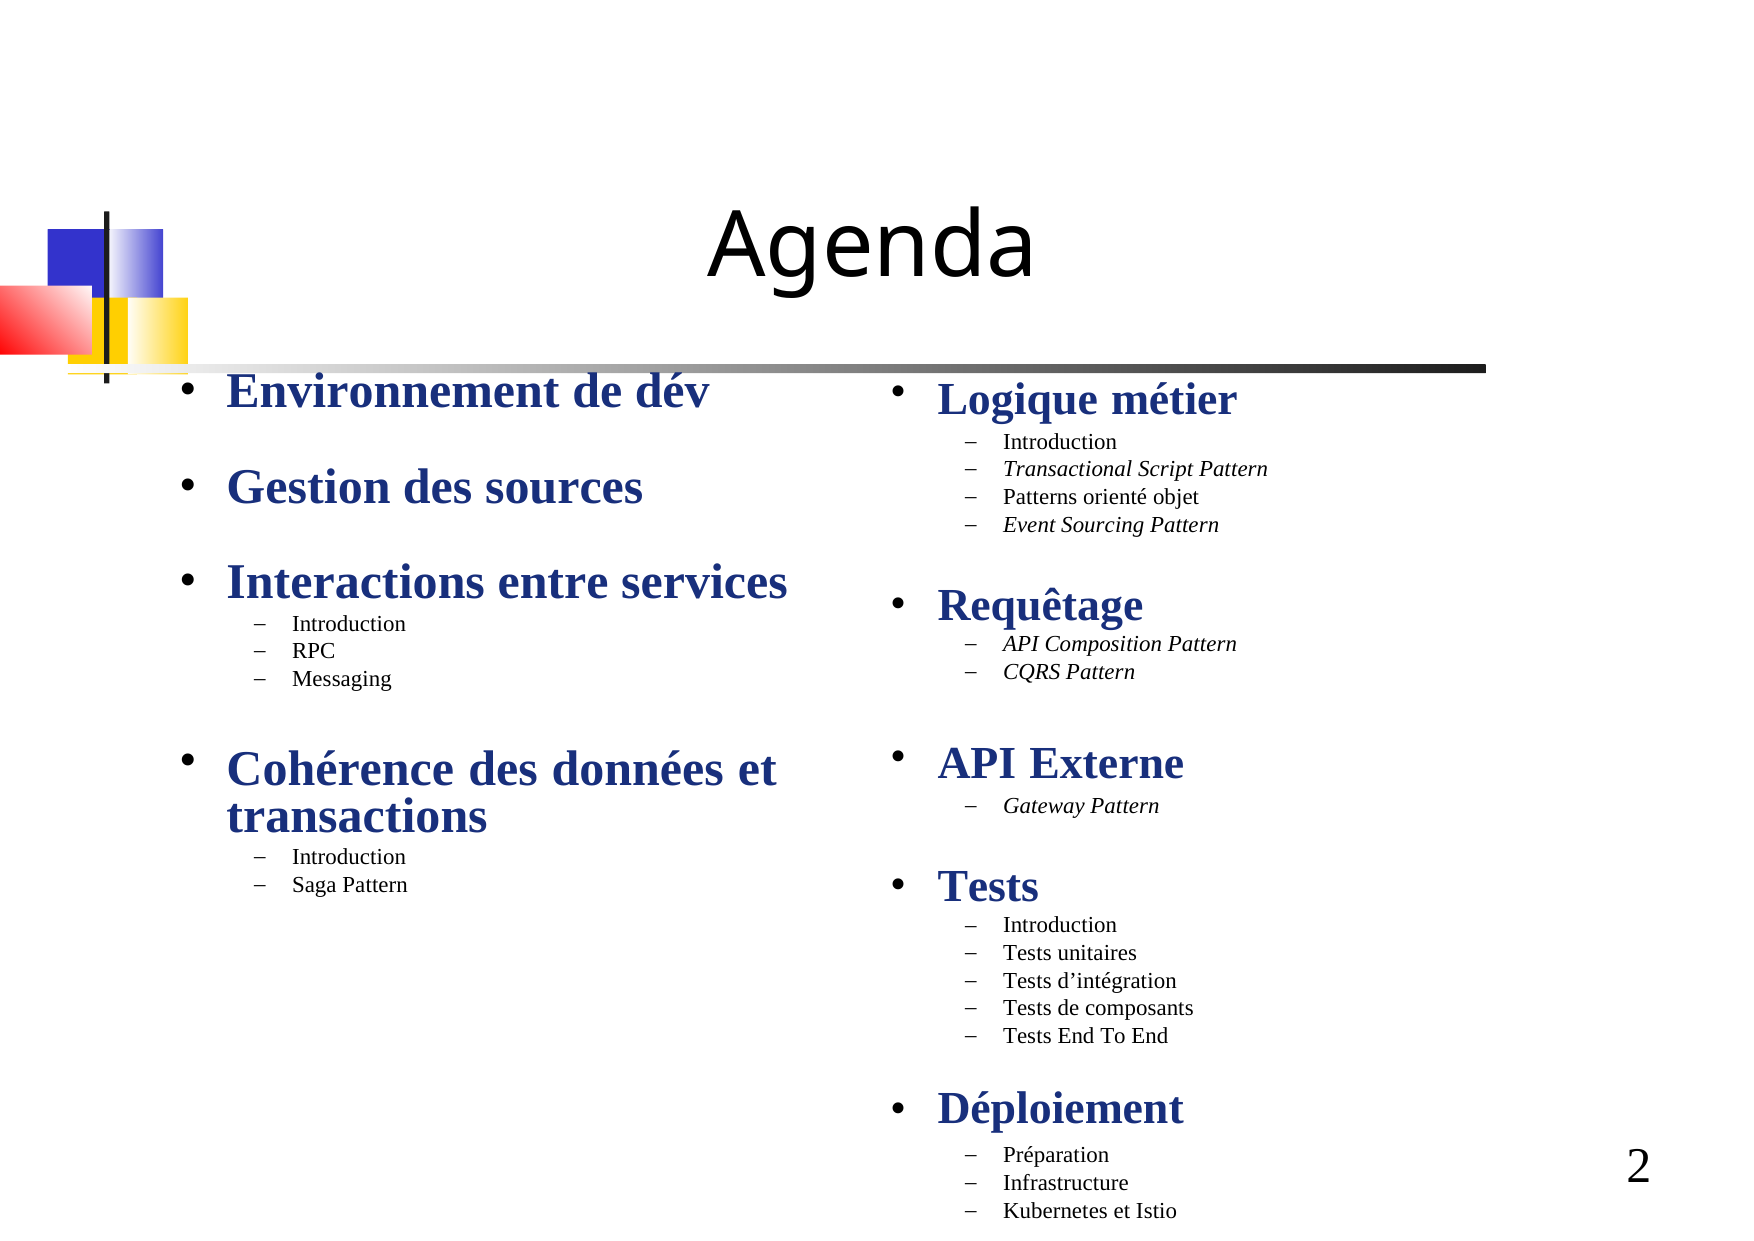

# Agenda
Logique métier
Introduction
Transactional Script Pattern
Patterns orienté objet
Event Sourcing Pattern
Requêtage
API Composition Pattern
CQRS Pattern
API Externe
Gateway Pattern
Tests
Introduction
Tests unitaires
Tests d’intégration
Tests de composants
Tests End To End
Déploiement
Préparation
Infrastructure
Kubernetes et Istio
Environnement de dév
Gestion des sources
Interactions entre services
Introduction
RPC
Messaging
Cohérence des données et transactions
Introduction
Saga Pattern